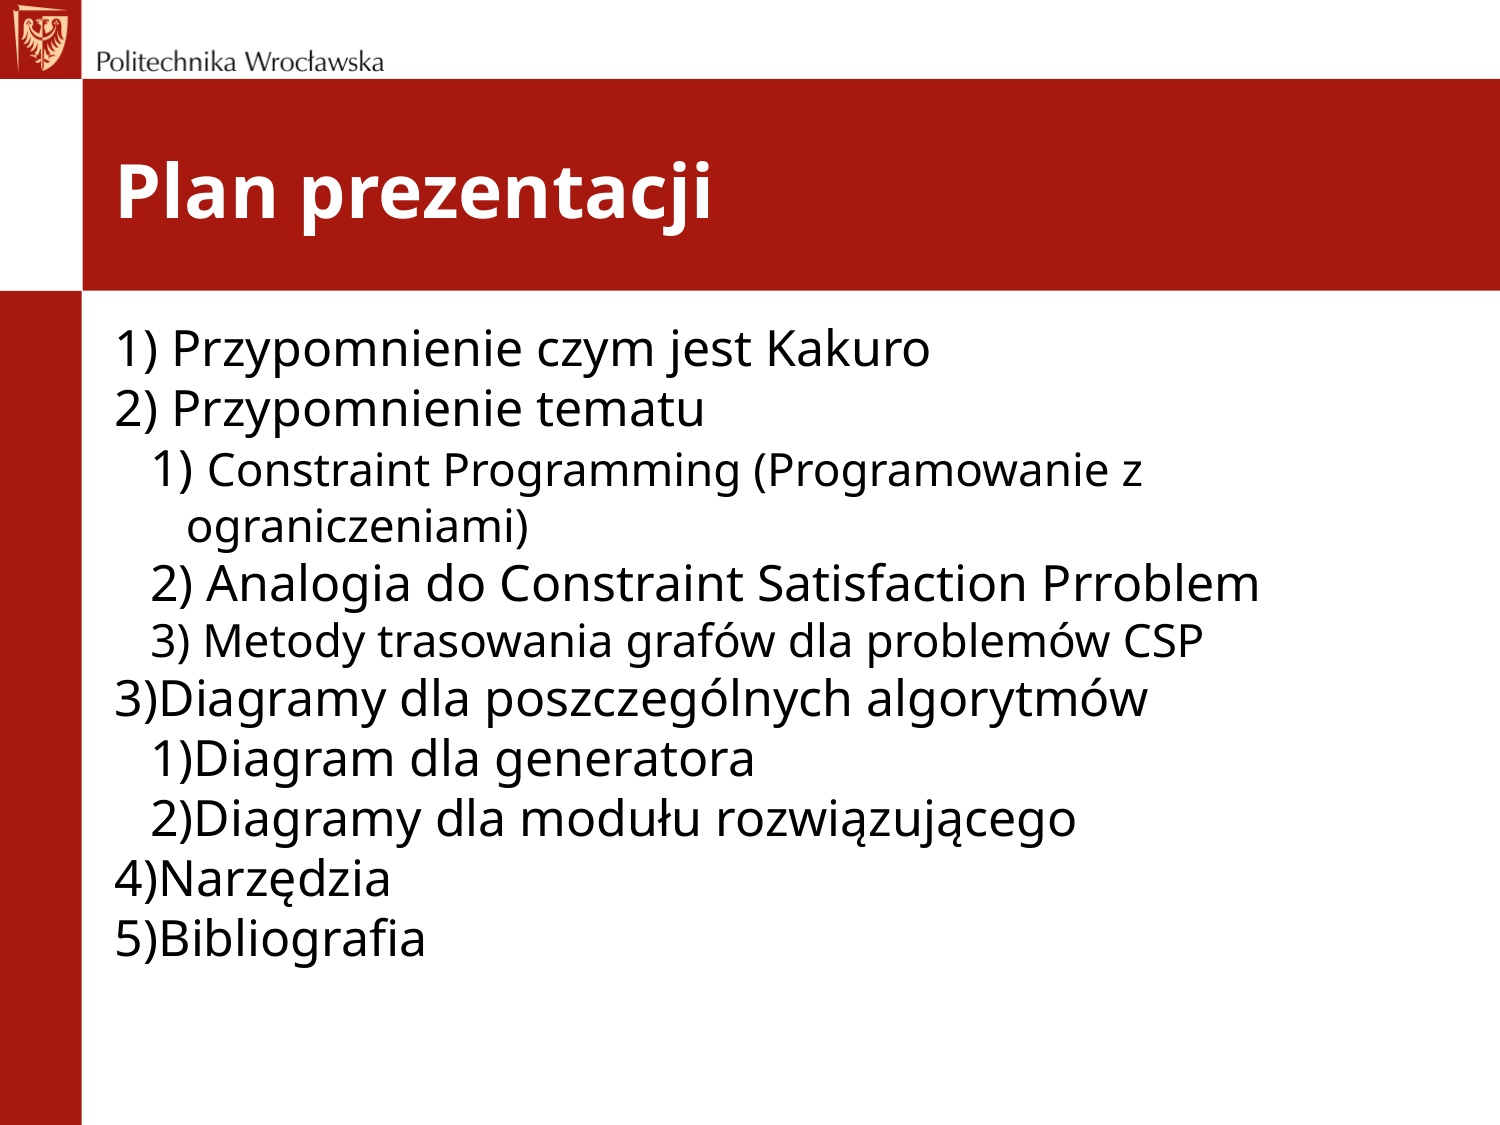

Plan prezentacji
 Przypomnienie czym jest Kakuro
 Przypomnienie tematu
 Constraint Programming (Programowanie z ograniczeniami)
 Analogia do Constraint Satisfaction Prroblem
 Metody trasowania grafów dla problemów CSP
Diagramy dla poszczególnych algorytmów
Diagram dla generatora
Diagramy dla modułu rozwiązującego
Narzędzia
Bibliografia